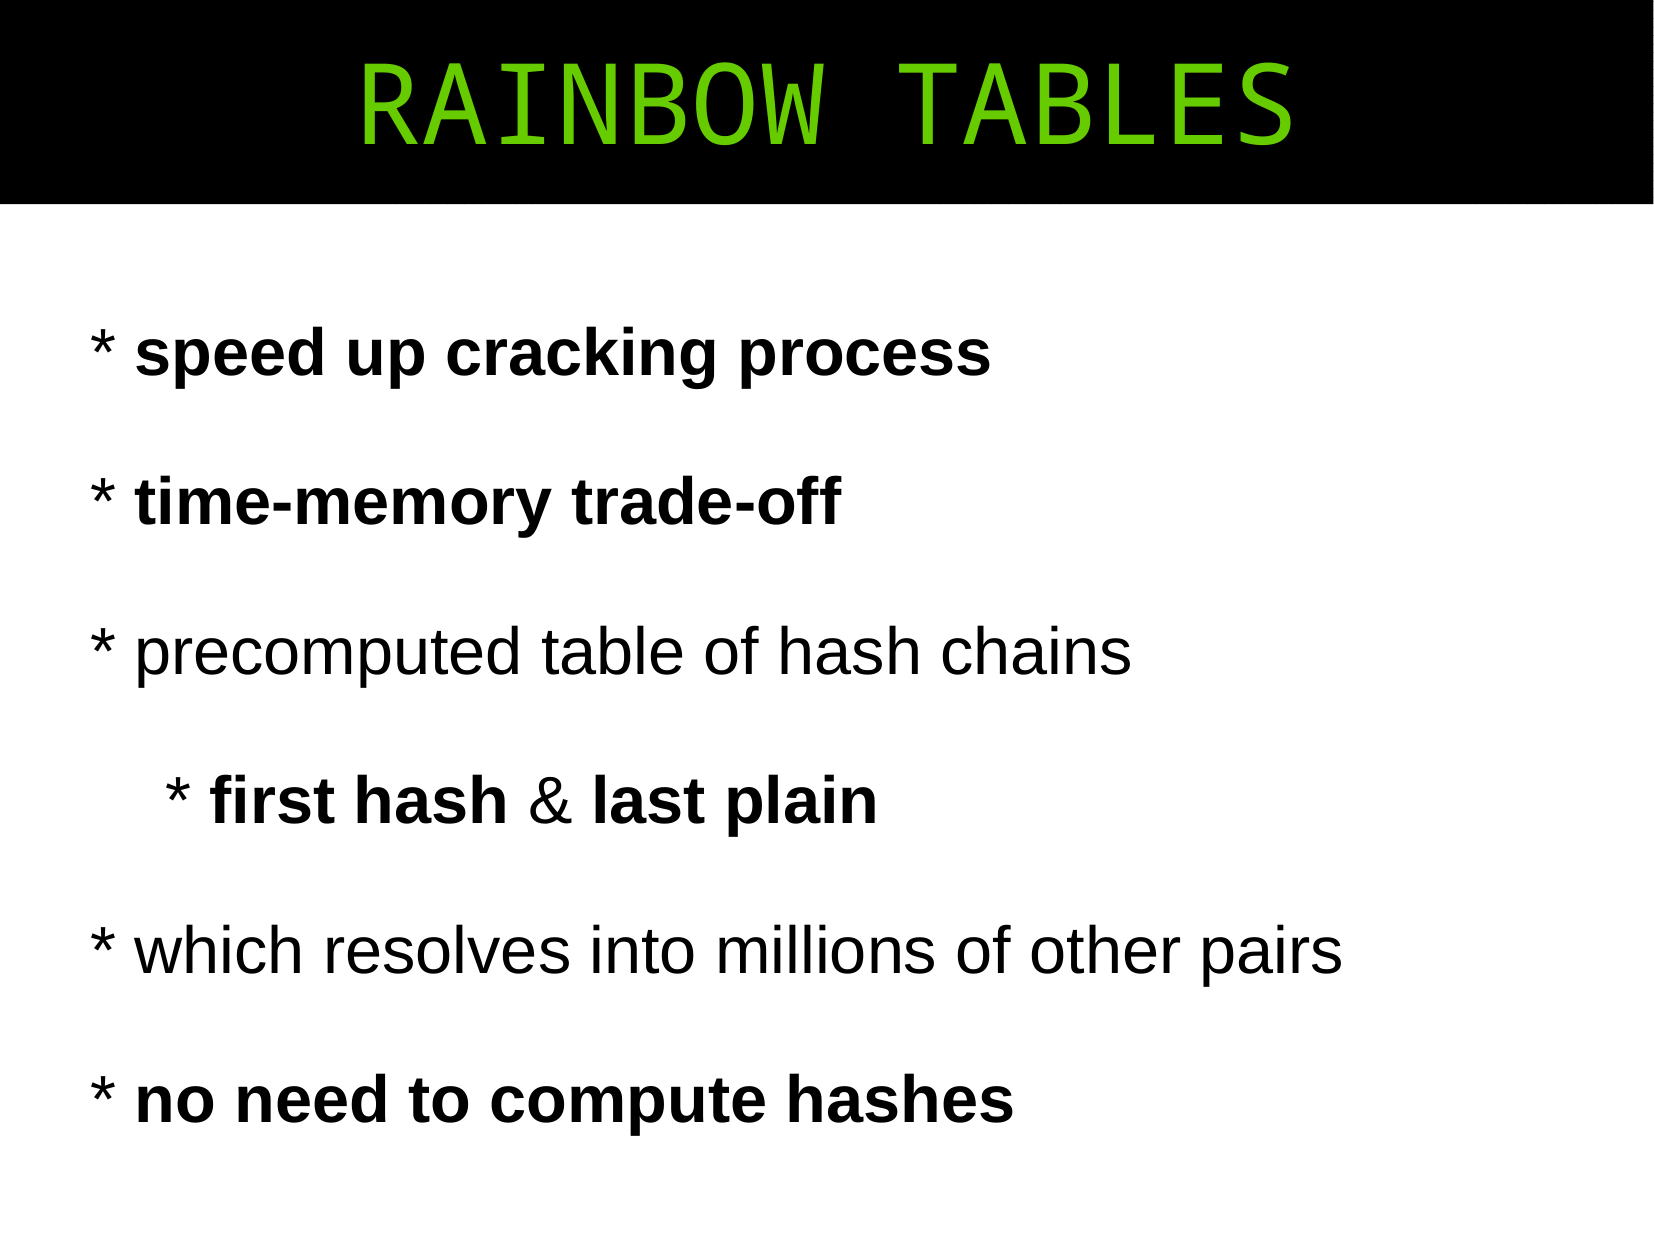

# RAINBOW TABLES
* speed up cracking process
* time-memory trade-off
* precomputed table of hash chains
	* first hash & last plain
* which resolves into millions of other pairs
* no need to compute hashes